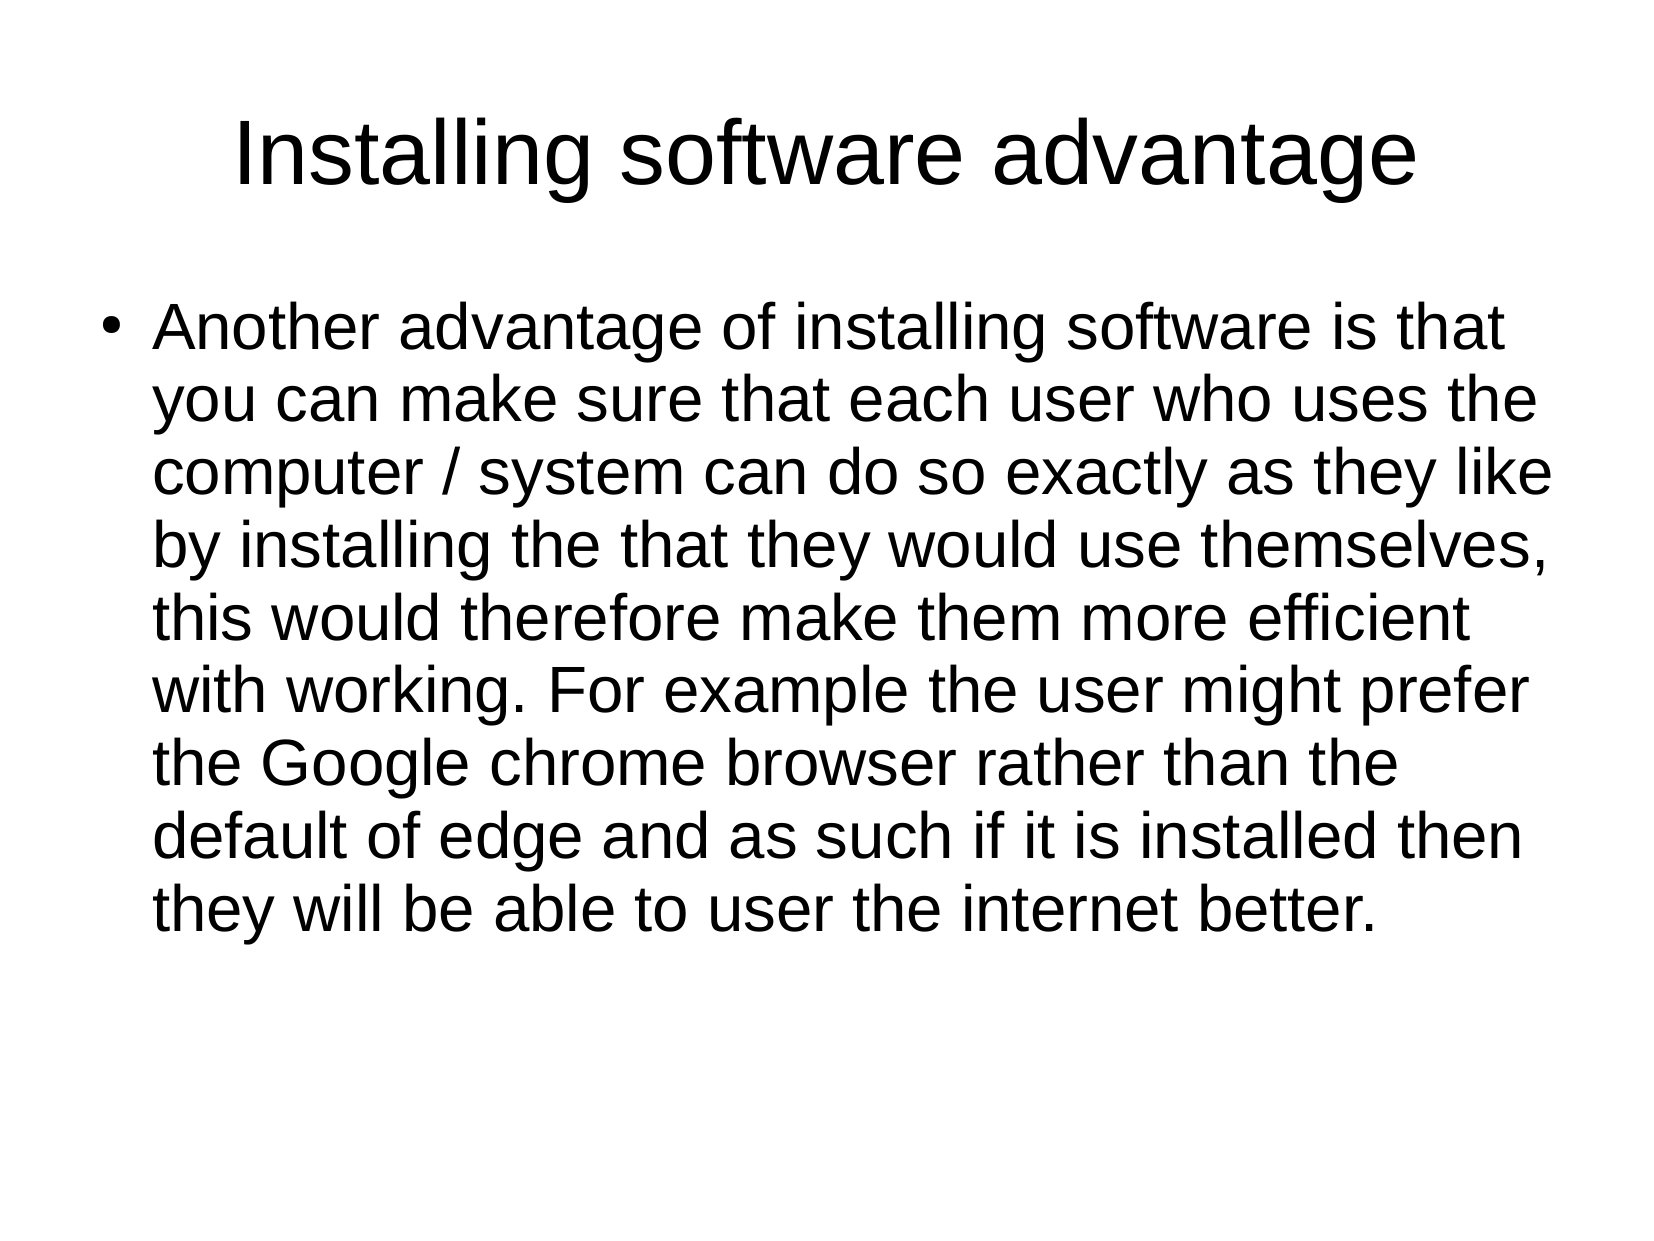

# Installing software advantage
Another advantage of installing software is that you can make sure that each user who uses the computer / system can do so exactly as they like by installing the that they would use themselves, this would therefore make them more efficient with working. For example the user might prefer the Google chrome browser rather than the default of edge and as such if it is installed then they will be able to user the internet better.